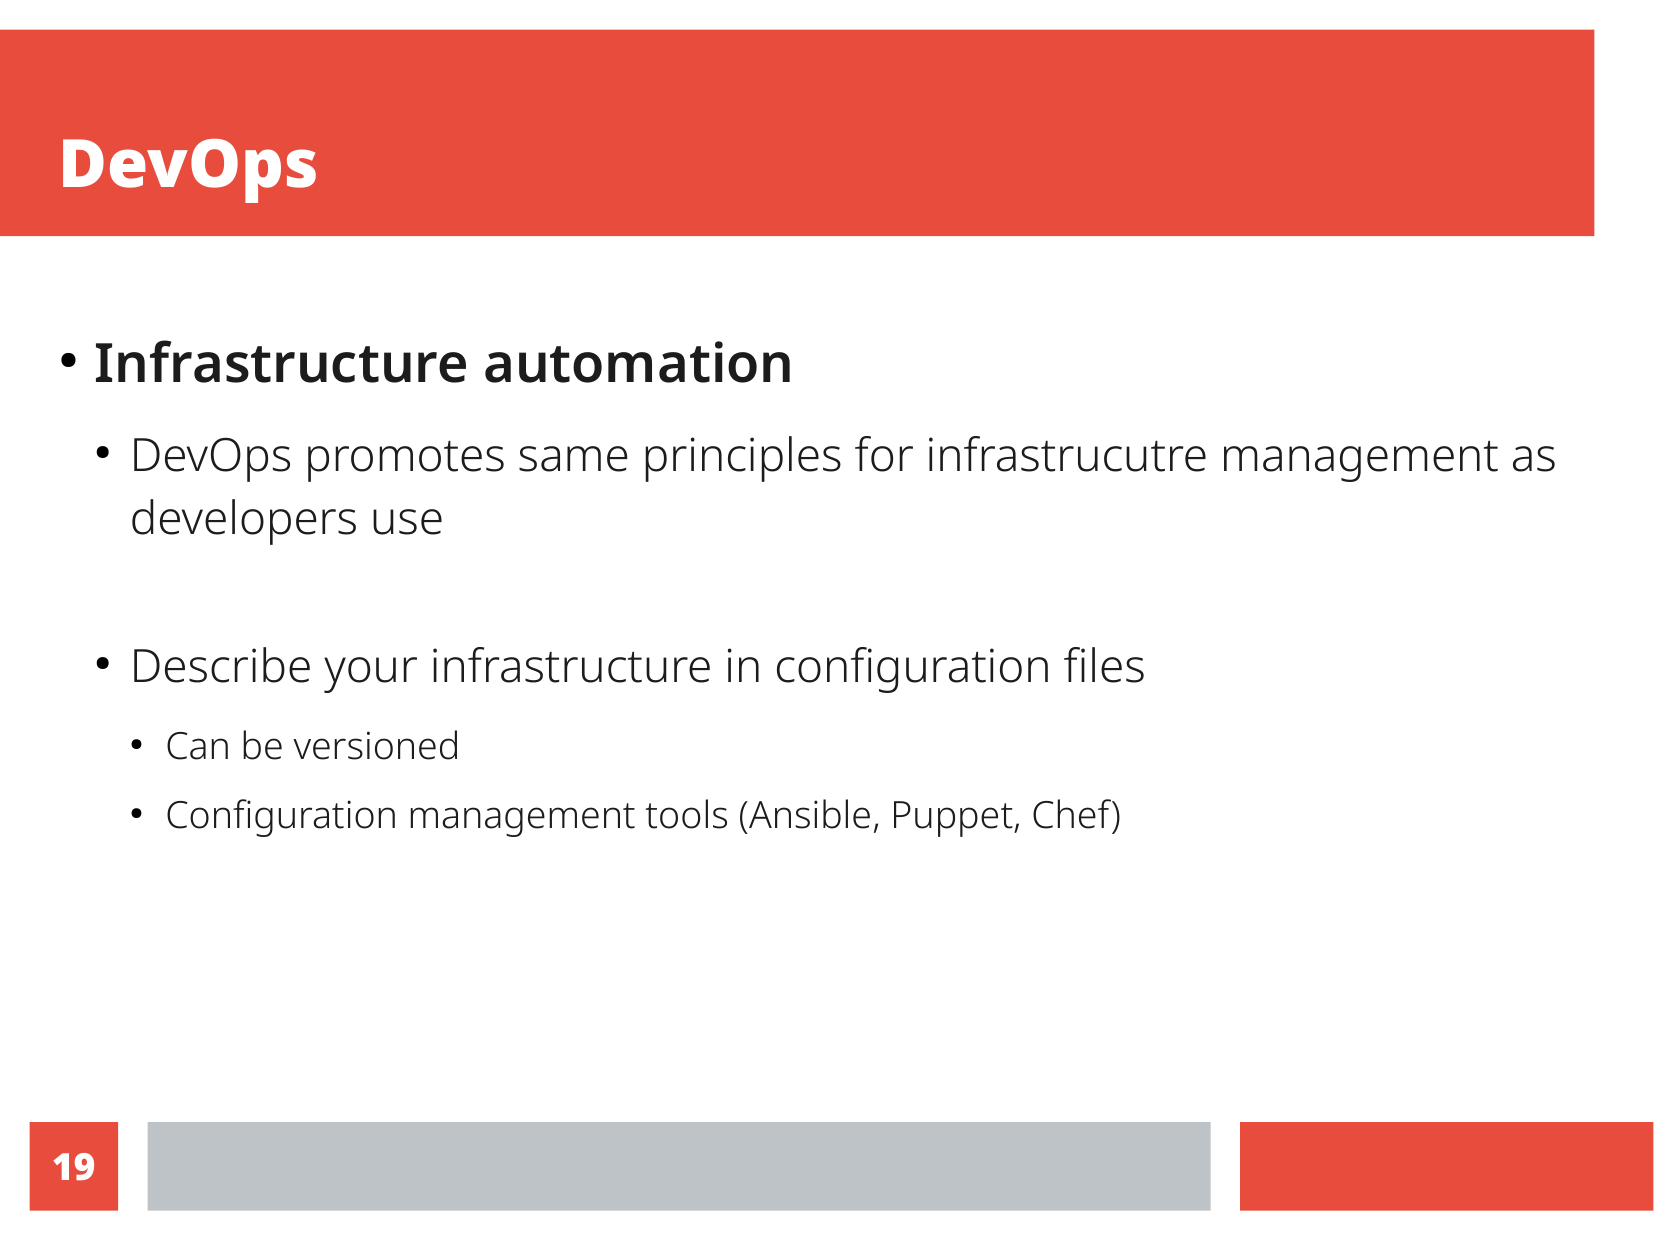

# DevOps
Infrastructure automation
DevOps promotes same principles for infrastrucutre management as developers use
Describe your infrastructure in configuration files
Can be versioned
Configuration management tools (Ansible, Puppet, Chef)
19